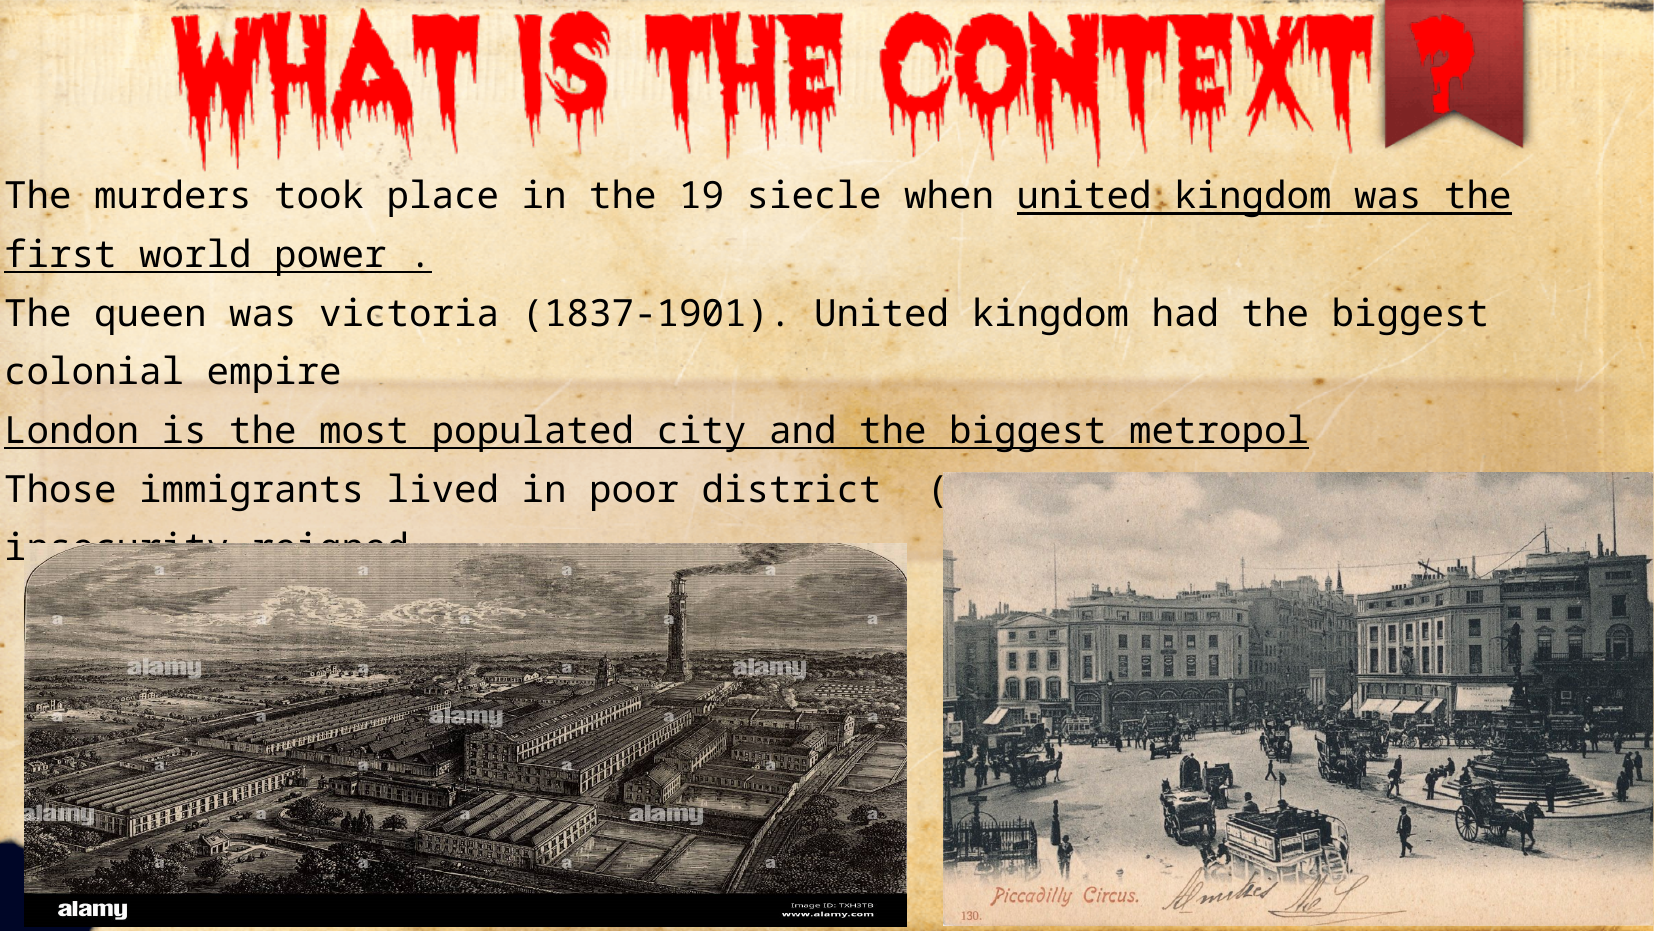

The murders took place in the 19 siecle when united kingdom was the first world power .
The queen was victoria (1837-1901). United kingdom had the biggest colonial empire
London is the most populated city and the biggest metropol
Those immigrants lived in poor district (like whitechapel) where insecurity reigned .